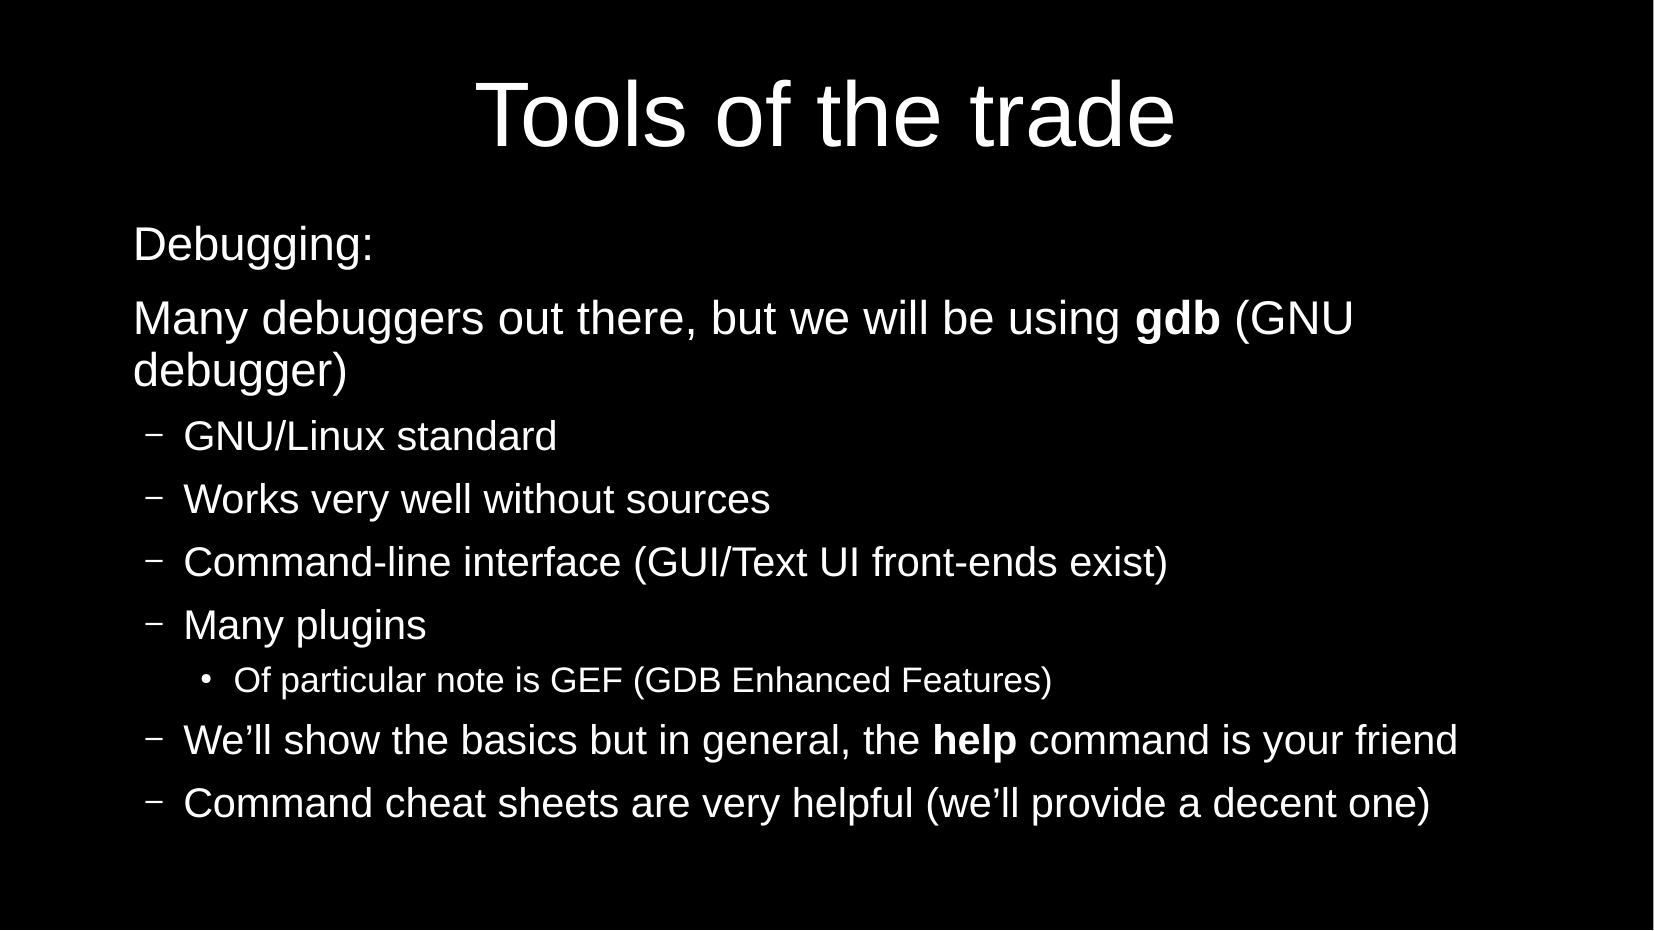

# Tools of the trade
Debugging:
Many debuggers out there, but we will be using gdb (GNU debugger)
GNU/Linux standard
Works very well without sources
Command-line interface (GUI/Text UI front-ends exist)
Many plugins
Of particular note is GEF (GDB Enhanced Features)
We’ll show the basics but in general, the help command is your friend
Command cheat sheets are very helpful (we’ll provide a decent one)